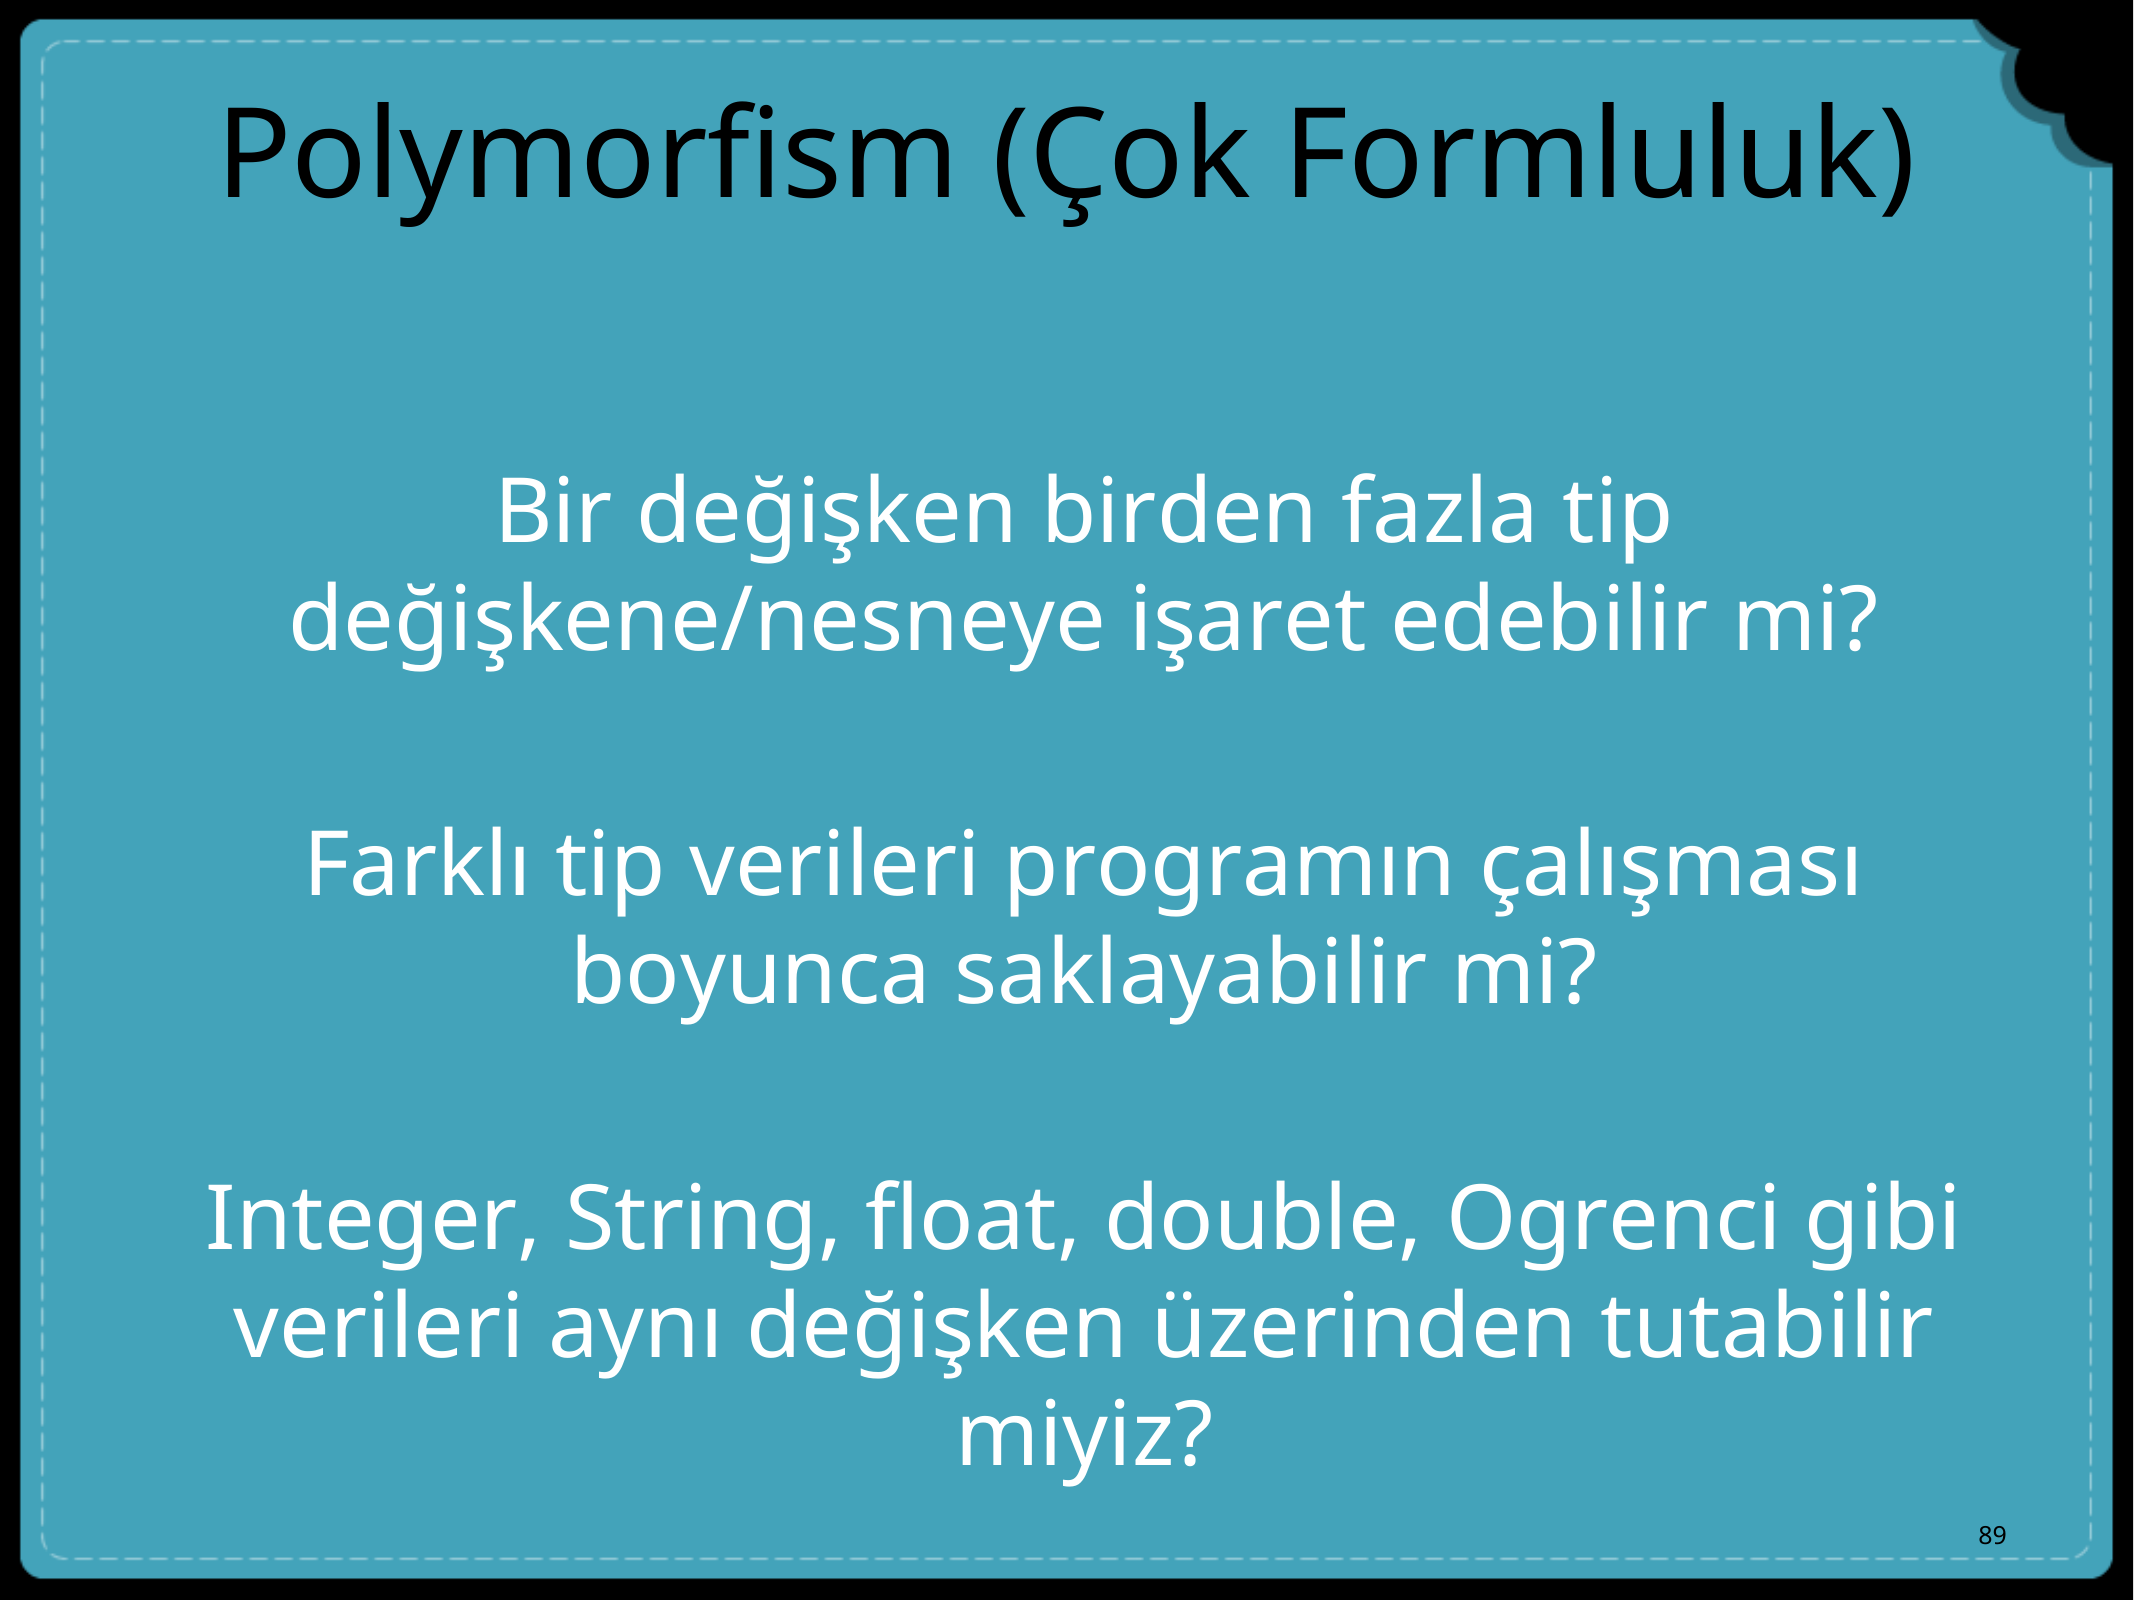

# Polymorfism (Çok Formluluk)
Bir değişken birden fazla tip değişkene/nesneye işaret edebilir mi?
Farklı tip verileri programın çalışması boyunca saklayabilir mi?
Integer, String, float, double, Ogrenci gibi verileri aynı değişken üzerinden tutabilir miyiz?
89